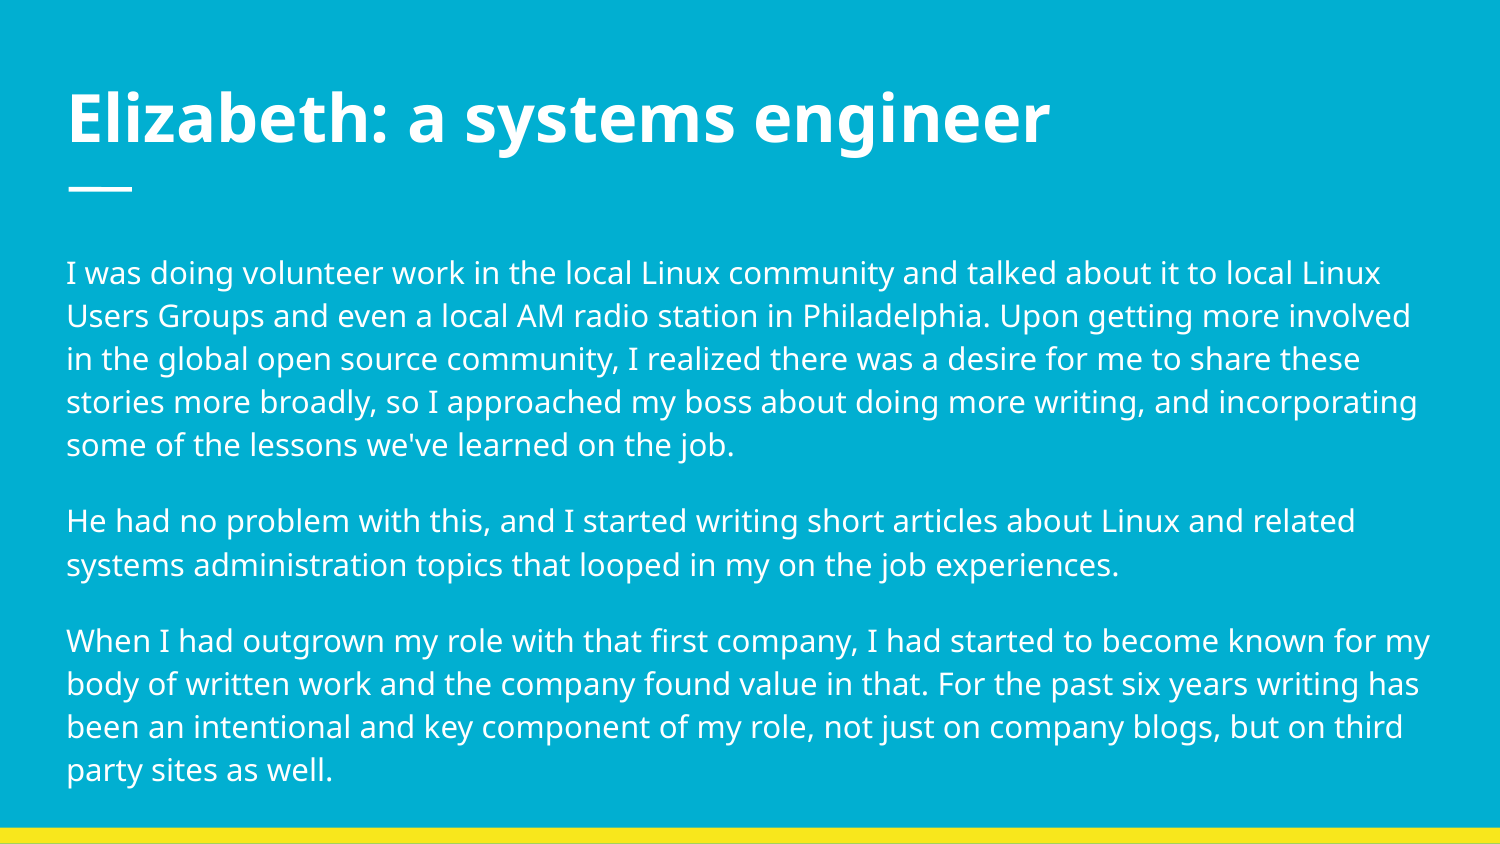

# Elizabeth: a systems engineer
I was doing volunteer work in the local Linux community and talked about it to local Linux Users Groups and even a local AM radio station in Philadelphia. Upon getting more involved in the global open source community, I realized there was a desire for me to share these stories more broadly, so I approached my boss about doing more writing, and incorporating some of the lessons we've learned on the job.
He had no problem with this, and I started writing short articles about Linux and related systems administration topics that looped in my on the job experiences.
When I had outgrown my role with that first company, I had started to become known for my body of written work and the company found value in that. For the past six years writing has been an intentional and key component of my role, not just on company blogs, but on third party sites as well.